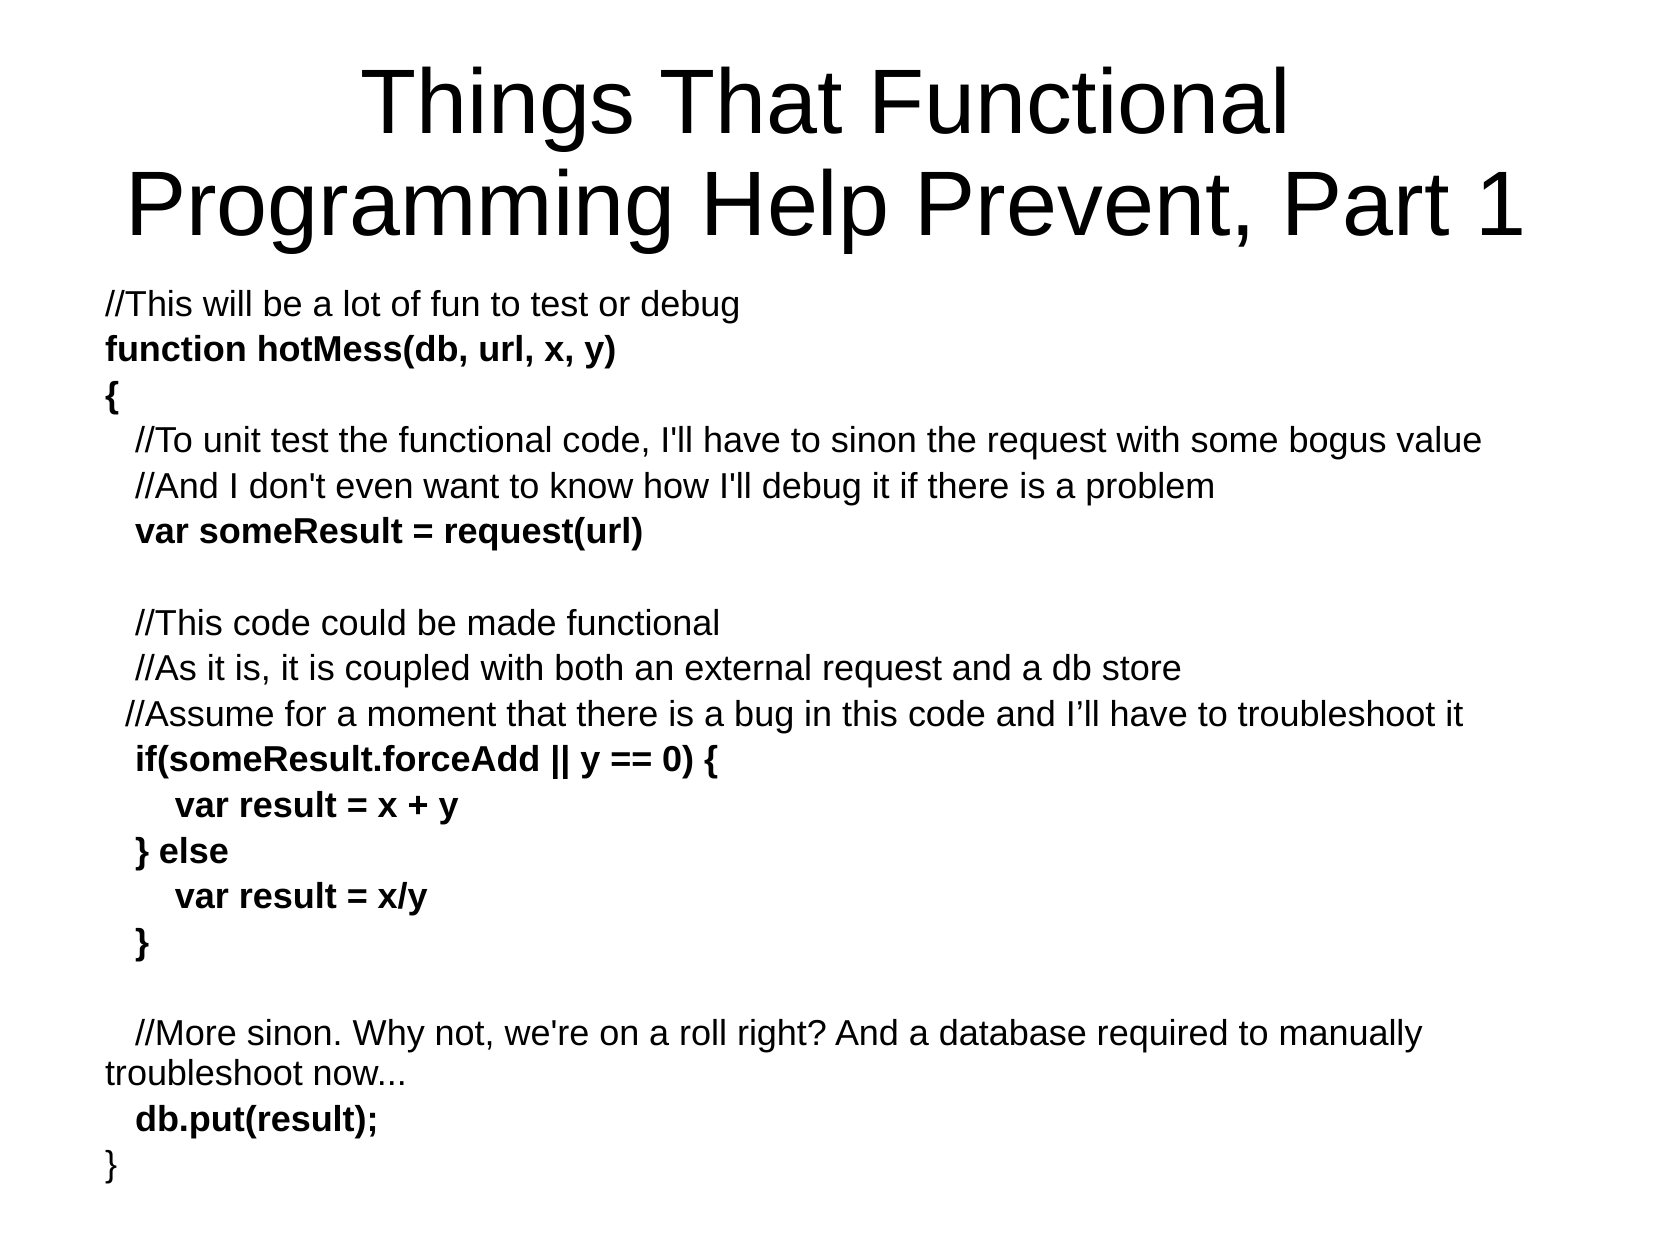

# Things That Functional Programming Help Prevent, Part 1
//This will be a lot of fun to test or debug
function hotMess(db, url, x, y)
{
 //To unit test the functional code, I'll have to sinon the request with some bogus value
 //And I don't even want to know how I'll debug it if there is a problem
 var someResult = request(url)
 //This code could be made functional
 //As it is, it is coupled with both an external request and a db store
 //Assume for a moment that there is a bug in this code and I’ll have to troubleshoot it
 if(someResult.forceAdd || y == 0) {
 var result = x + y
 } else
 var result = x/y
 }
 //More sinon. Why not, we're on a roll right? And a database required to manually troubleshoot now...
 db.put(result);
}